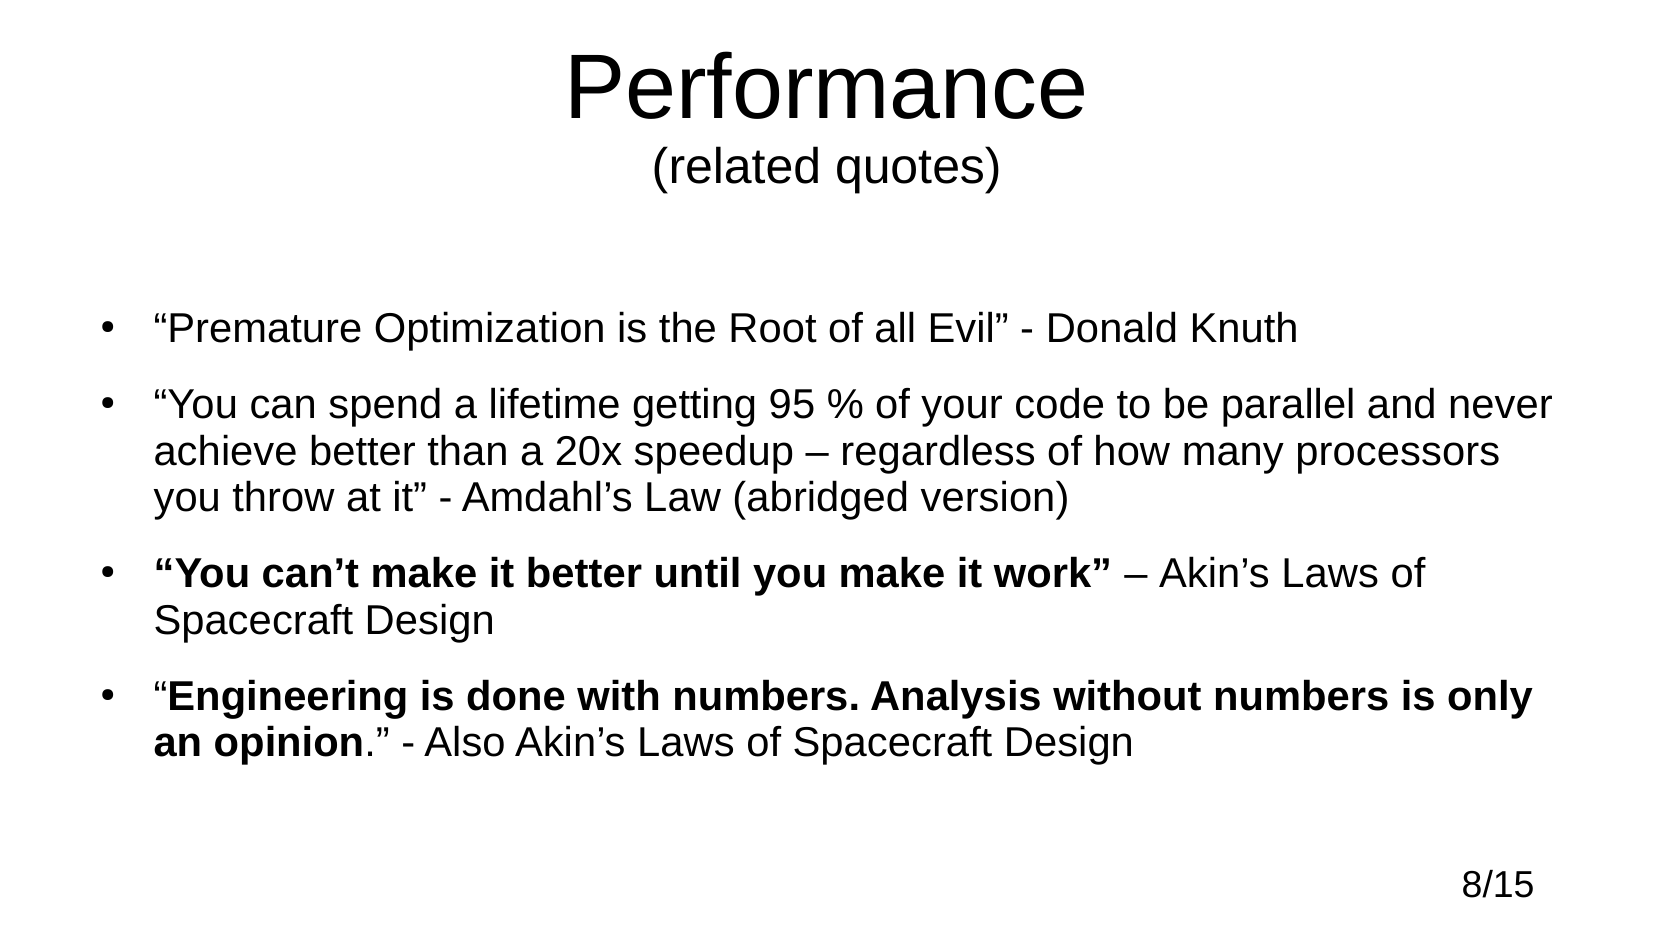

# Performance (related quotes)
“Premature Optimization is the Root of all Evil” - Donald Knuth
“You can spend a lifetime getting 95 % of your code to be parallel and never achieve better than a 20x speedup – regardless of how many processors you throw at it” - Amdahl’s Law (abridged version)
“You can’t make it better until you make it work” – Akin’s Laws of Spacecraft Design
“Engineering is done with numbers. Analysis without numbers is only an opinion.” - Also Akin’s Laws of Spacecraft Design